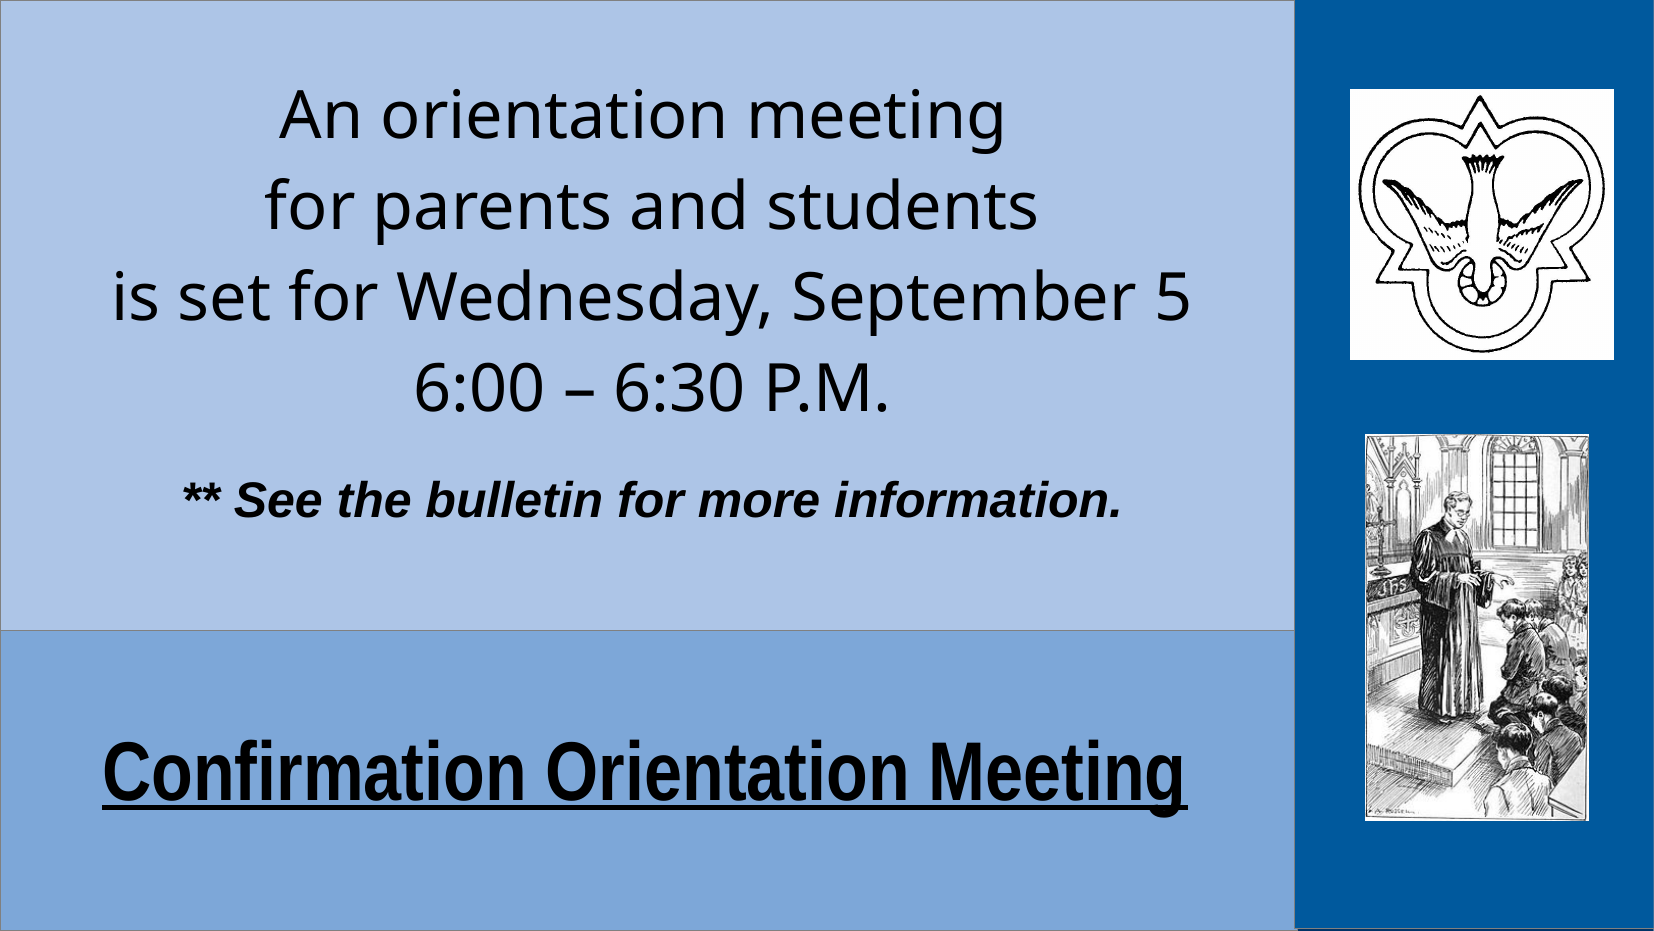

An orientation meeting
for parents and students
is set for Wednesday, September 5
6:00 – 6:30 P.M.
** See the bulletin for more information.
Confirmation Orientation Meeting
9